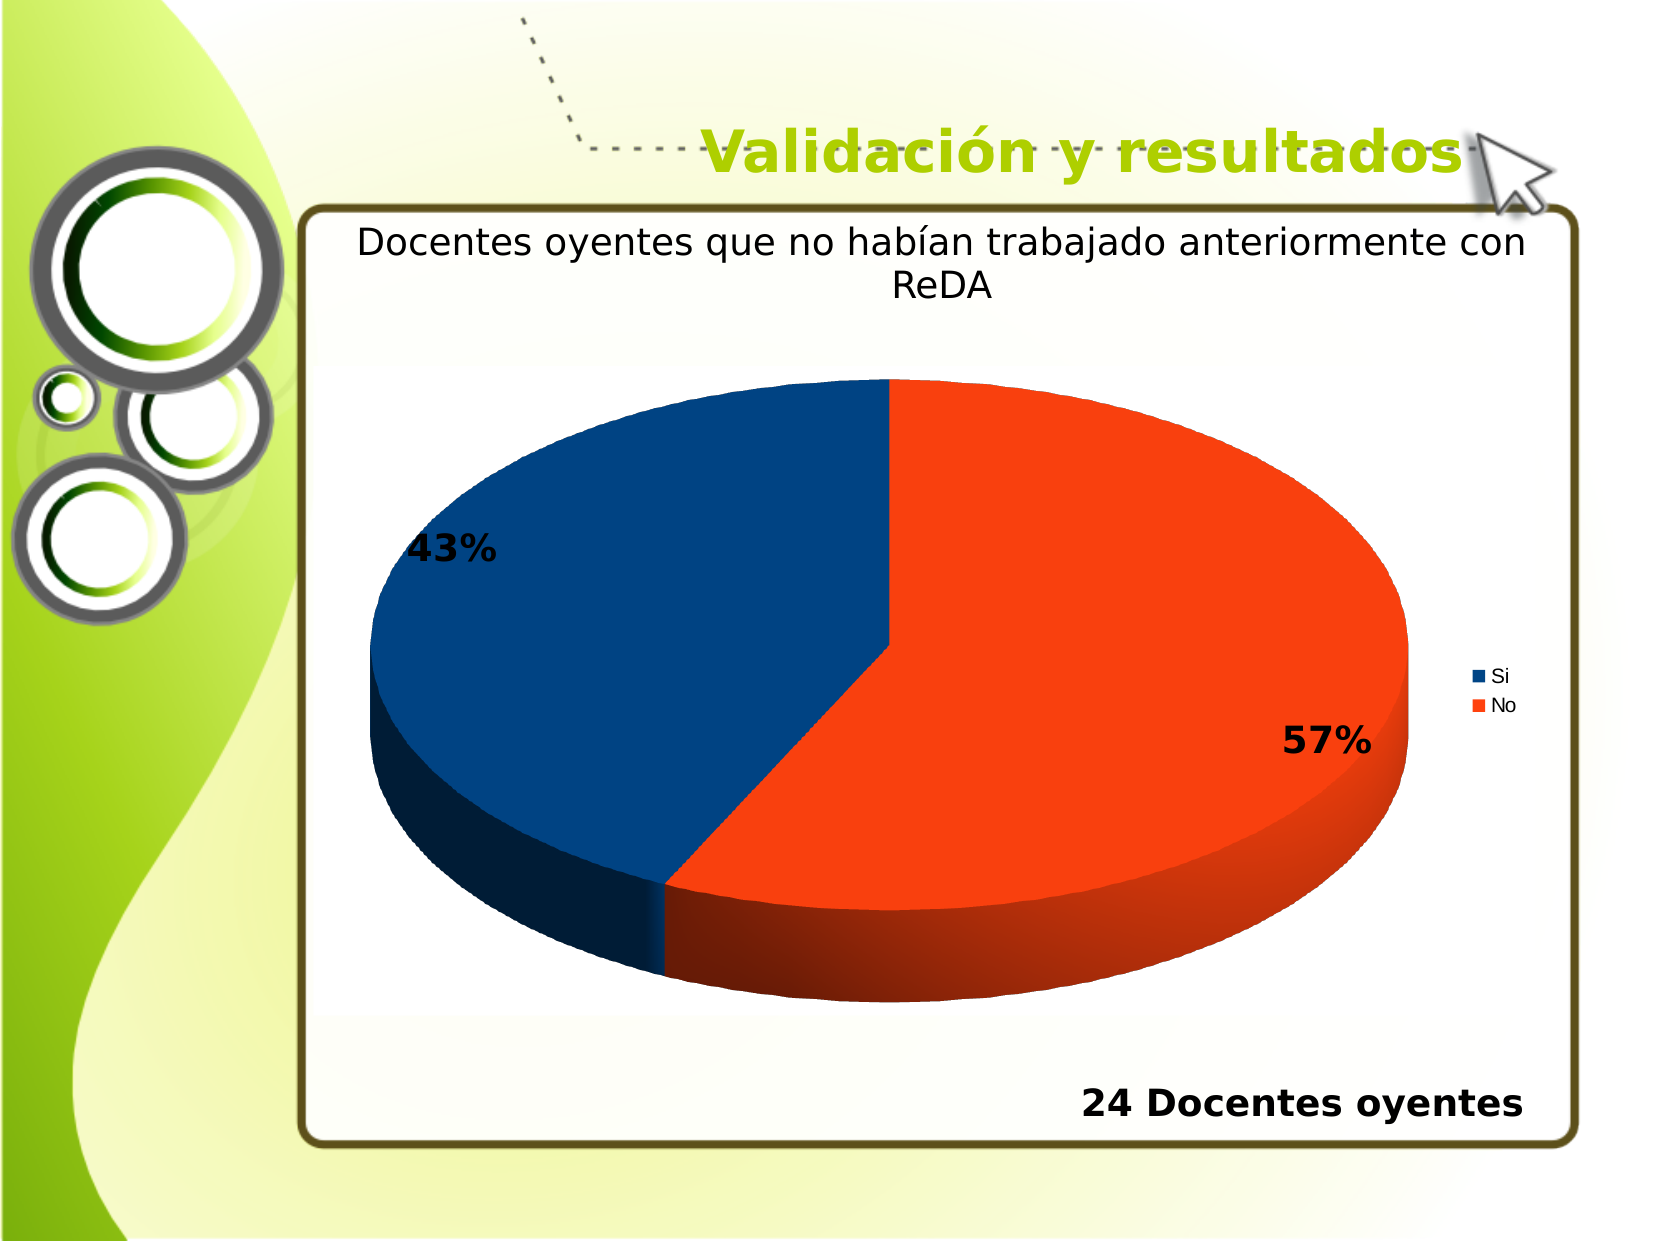

Validación y resultados
Docentes oyentes que no habían trabajado anteriormente con ReDA
[unsupported chart]
24 Docentes oyentes